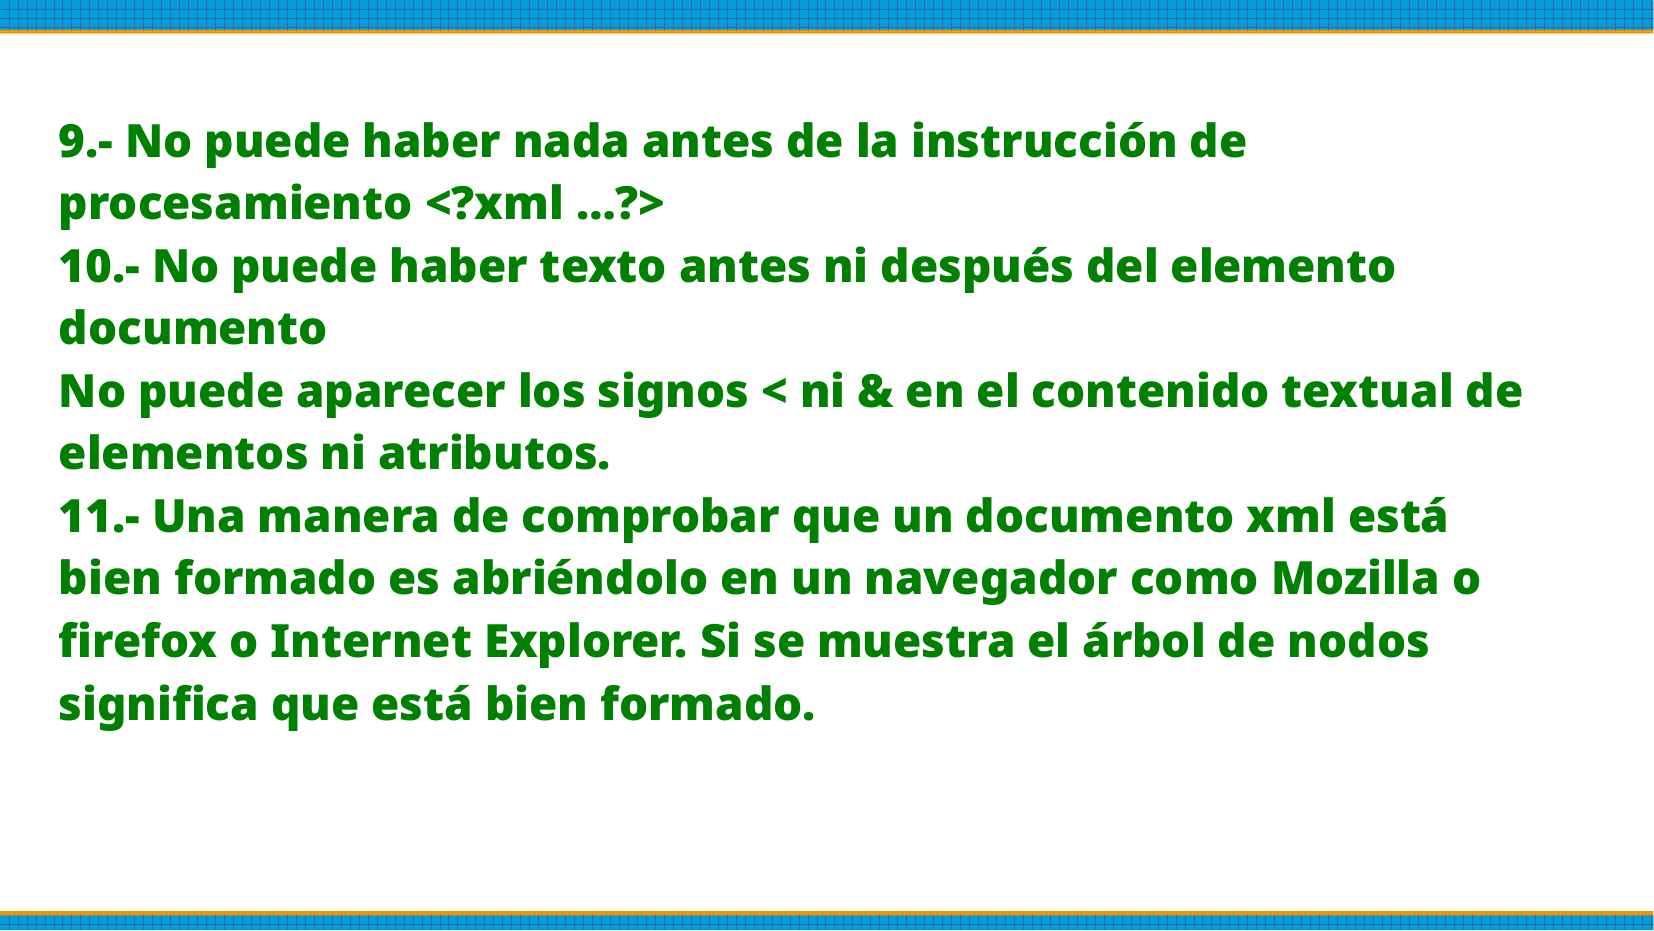

# 9.- No puede haber nada antes de la instrucción de procesamiento <?xml …?>
10.- No puede haber texto antes ni después del elemento documento
No puede aparecer los signos < ni & en el contenido textual de elementos ni atributos.
11.- Una manera de comprobar que un documento xml está bien formado es abriéndolo en un navegador como Mozilla o firefox o Internet Explorer. Si se muestra el árbol de nodos significa que está bien formado.